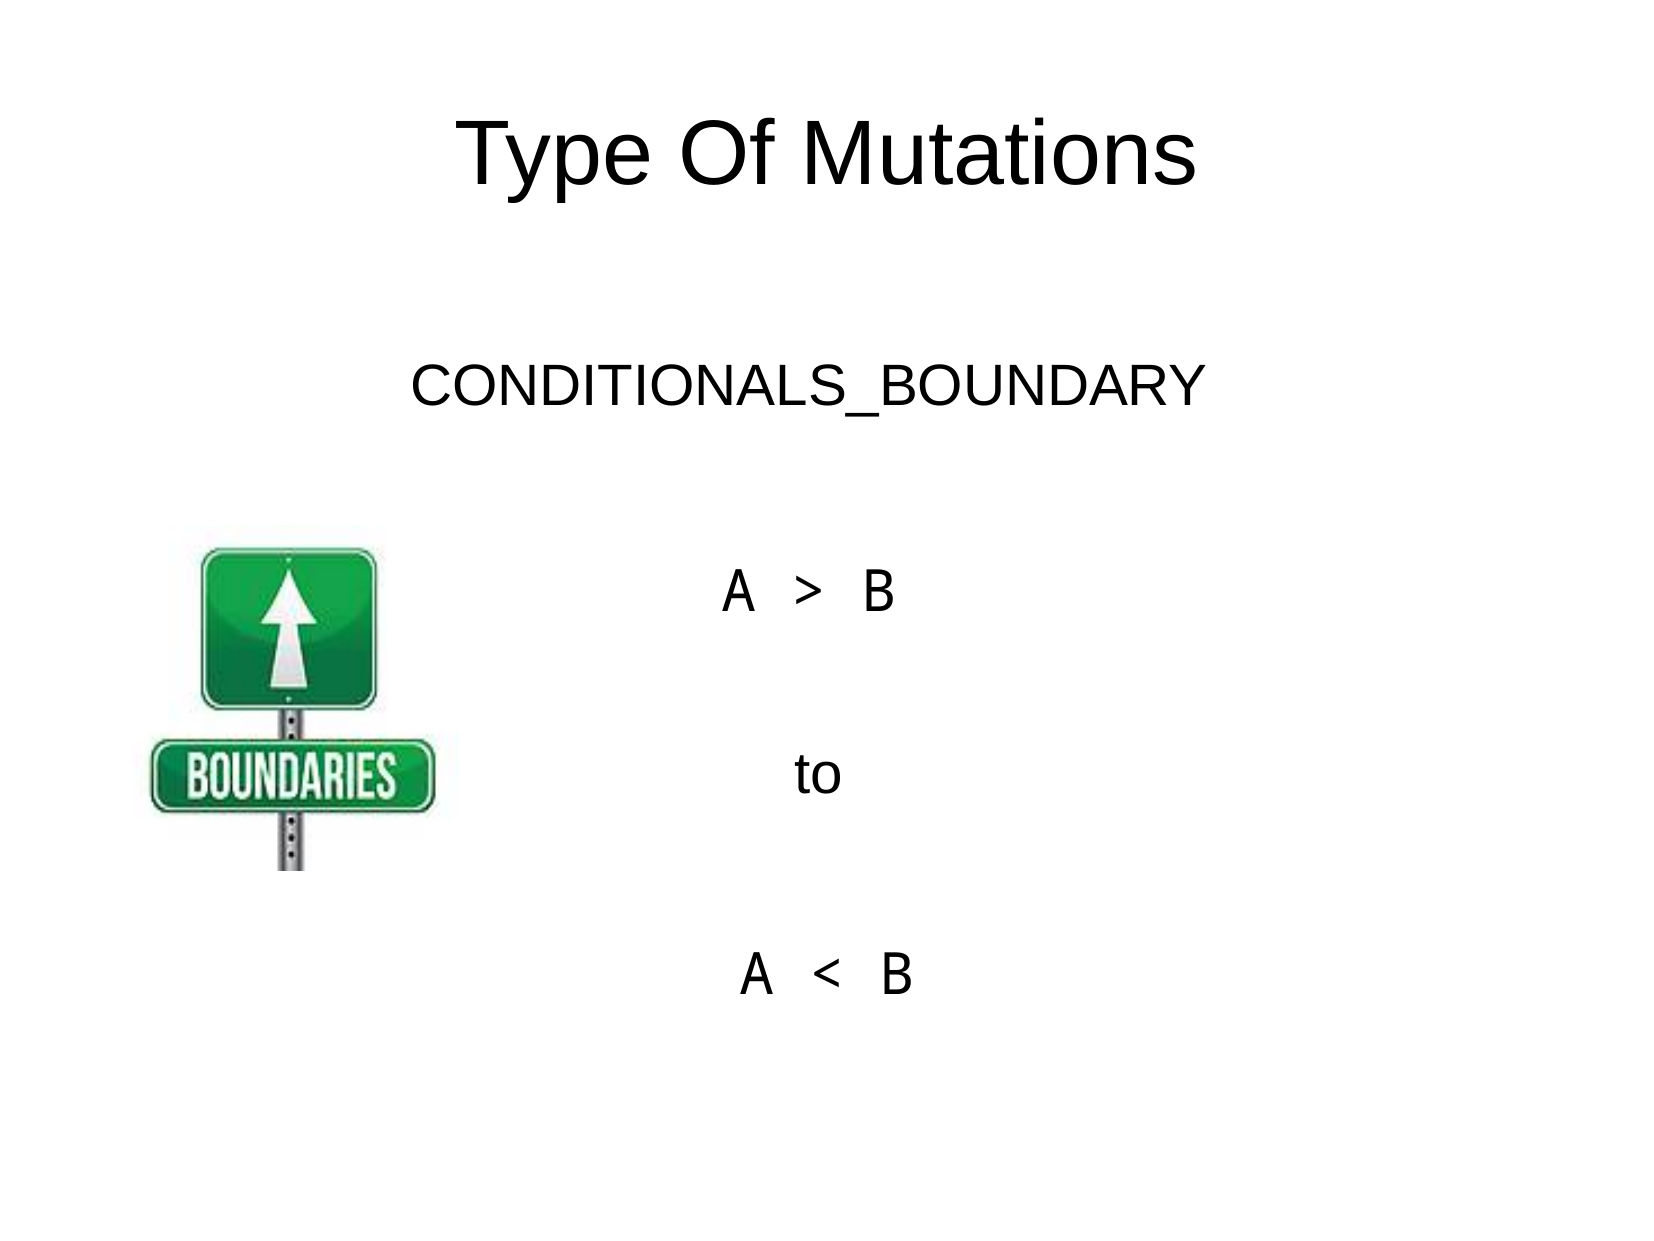

# Type Of Mutations
CONDITIONALS_BOUNDARY
A > B
to
A < B